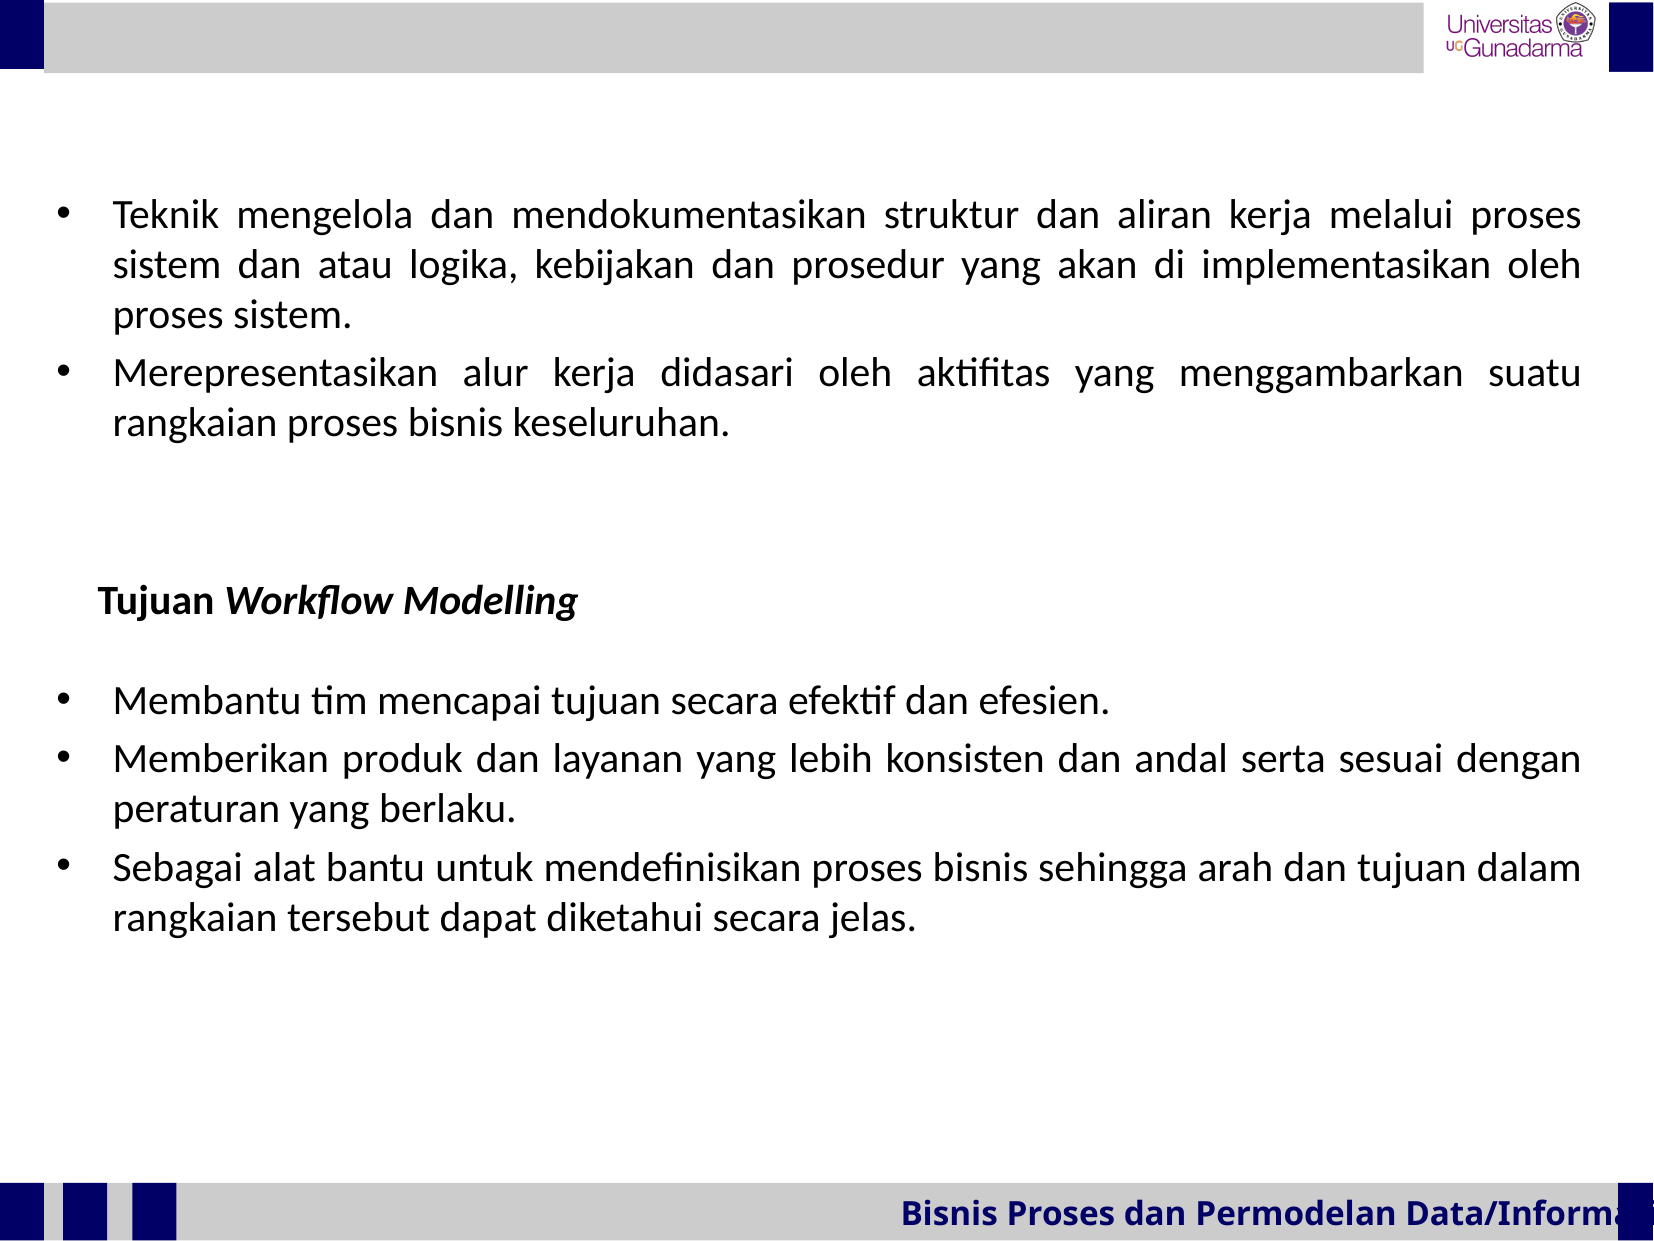

# Teknik mengelola dan mendokumentasikan struktur dan aliran kerja melalui proses sistem dan atau logika, kebijakan dan prosedur yang akan di implementasikan oleh proses sistem.
Merepresentasikan alur kerja didasari oleh aktifitas yang menggambarkan suatu rangkaian proses bisnis keseluruhan.
Tujuan Workflow Modelling
Membantu tim mencapai tujuan secara efektif dan efesien.
Memberikan produk dan layanan yang lebih konsisten dan andal serta sesuai dengan peraturan yang berlaku.
Sebagai alat bantu untuk mendefinisikan proses bisnis sehingga arah dan tujuan dalam rangkaian tersebut dapat diketahui secara jelas.